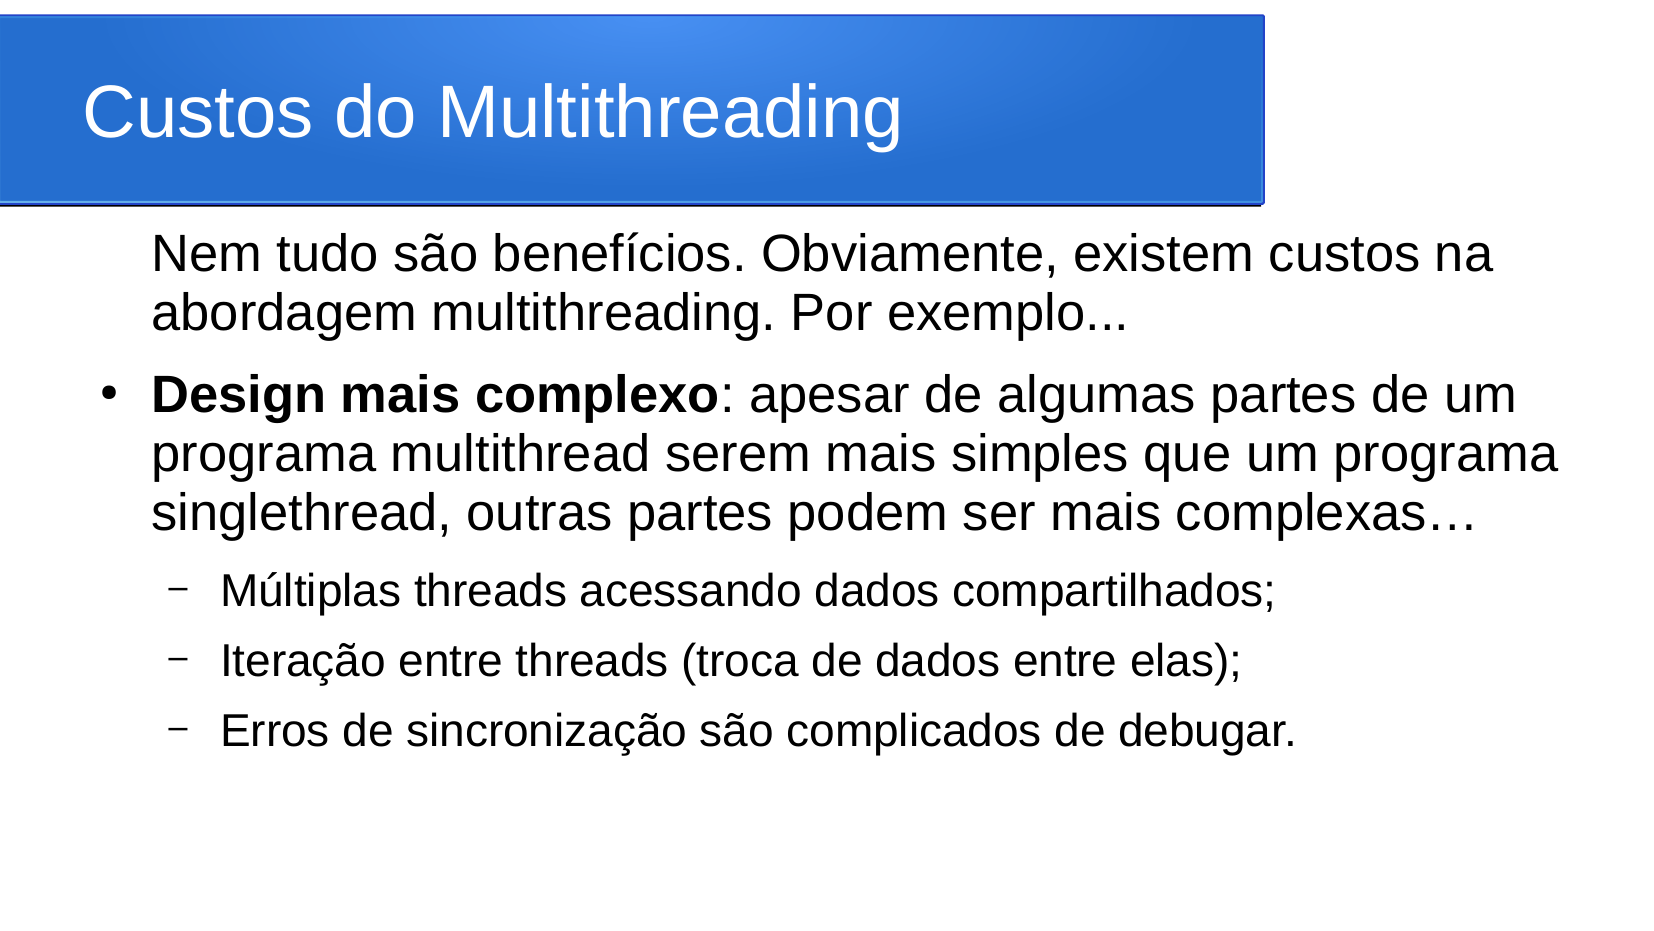

# Custos do Multithreading
Nem tudo são benefícios. Obviamente, existem custos na abordagem multithreading. Por exemplo...
Design mais complexo: apesar de algumas partes de um programa multithread serem mais simples que um programa singlethread, outras partes podem ser mais complexas…
Múltiplas threads acessando dados compartilhados;
Iteração entre threads (troca de dados entre elas);
Erros de sincronização são complicados de debugar.